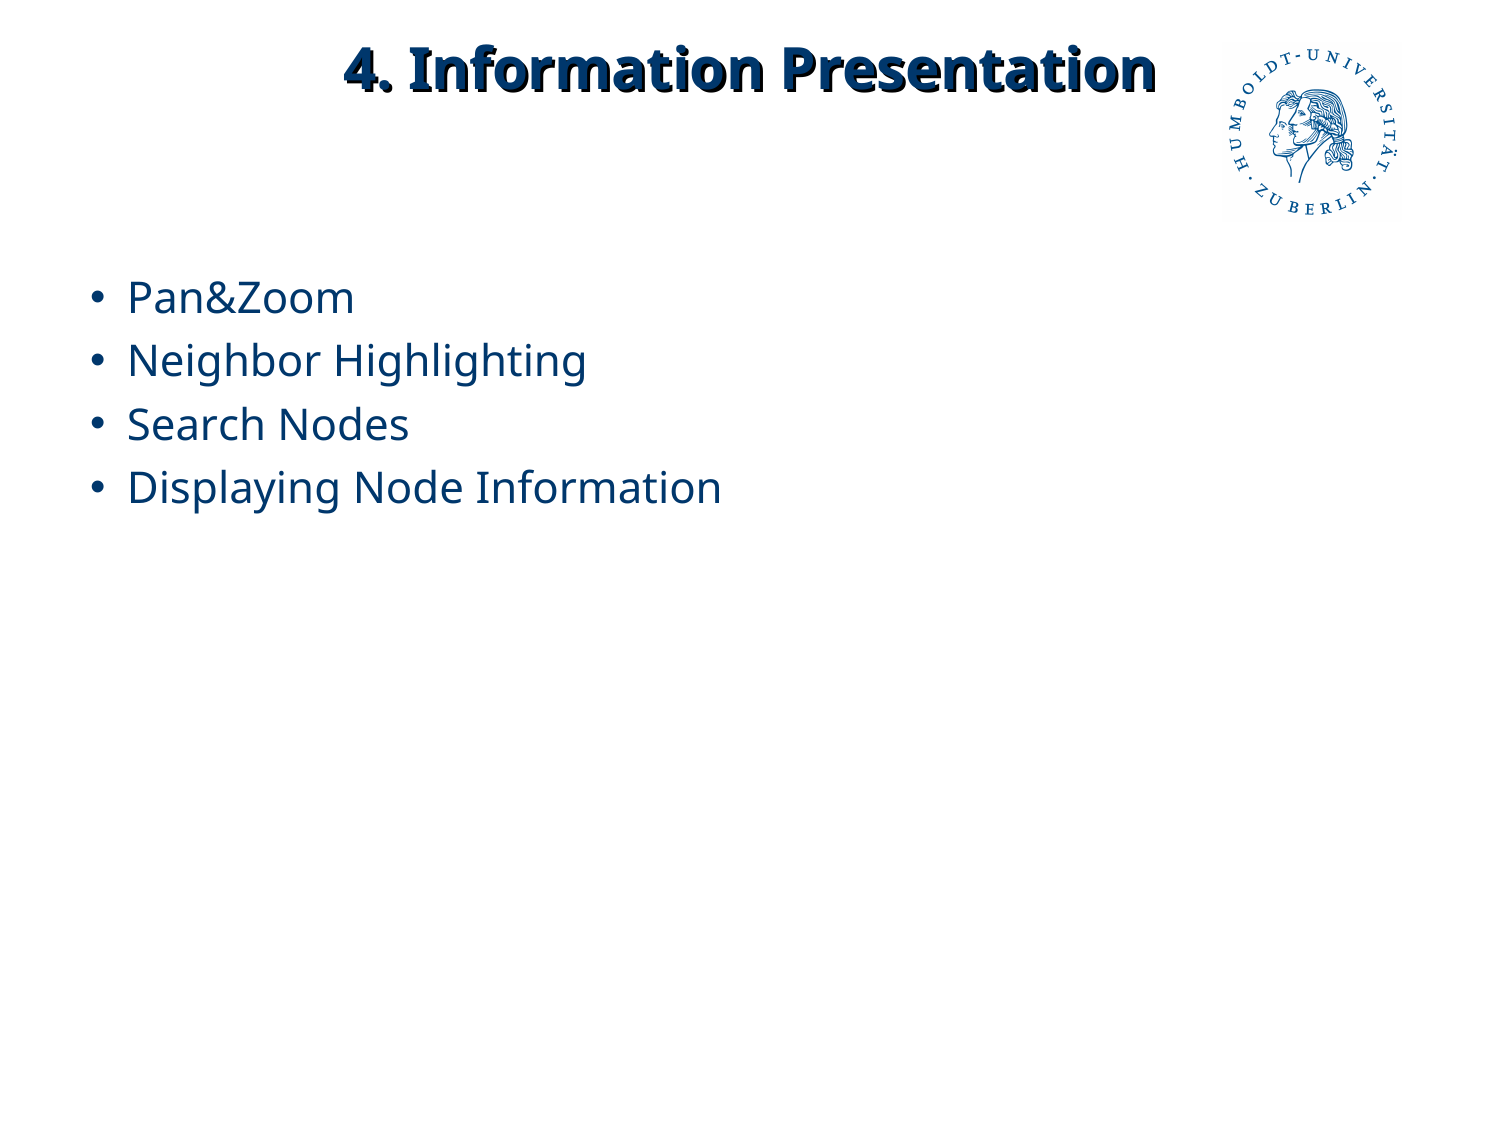

# 4. Information Presentation
Pan&Zoom
Neighbor Highlighting
Search Nodes
Displaying Node Information